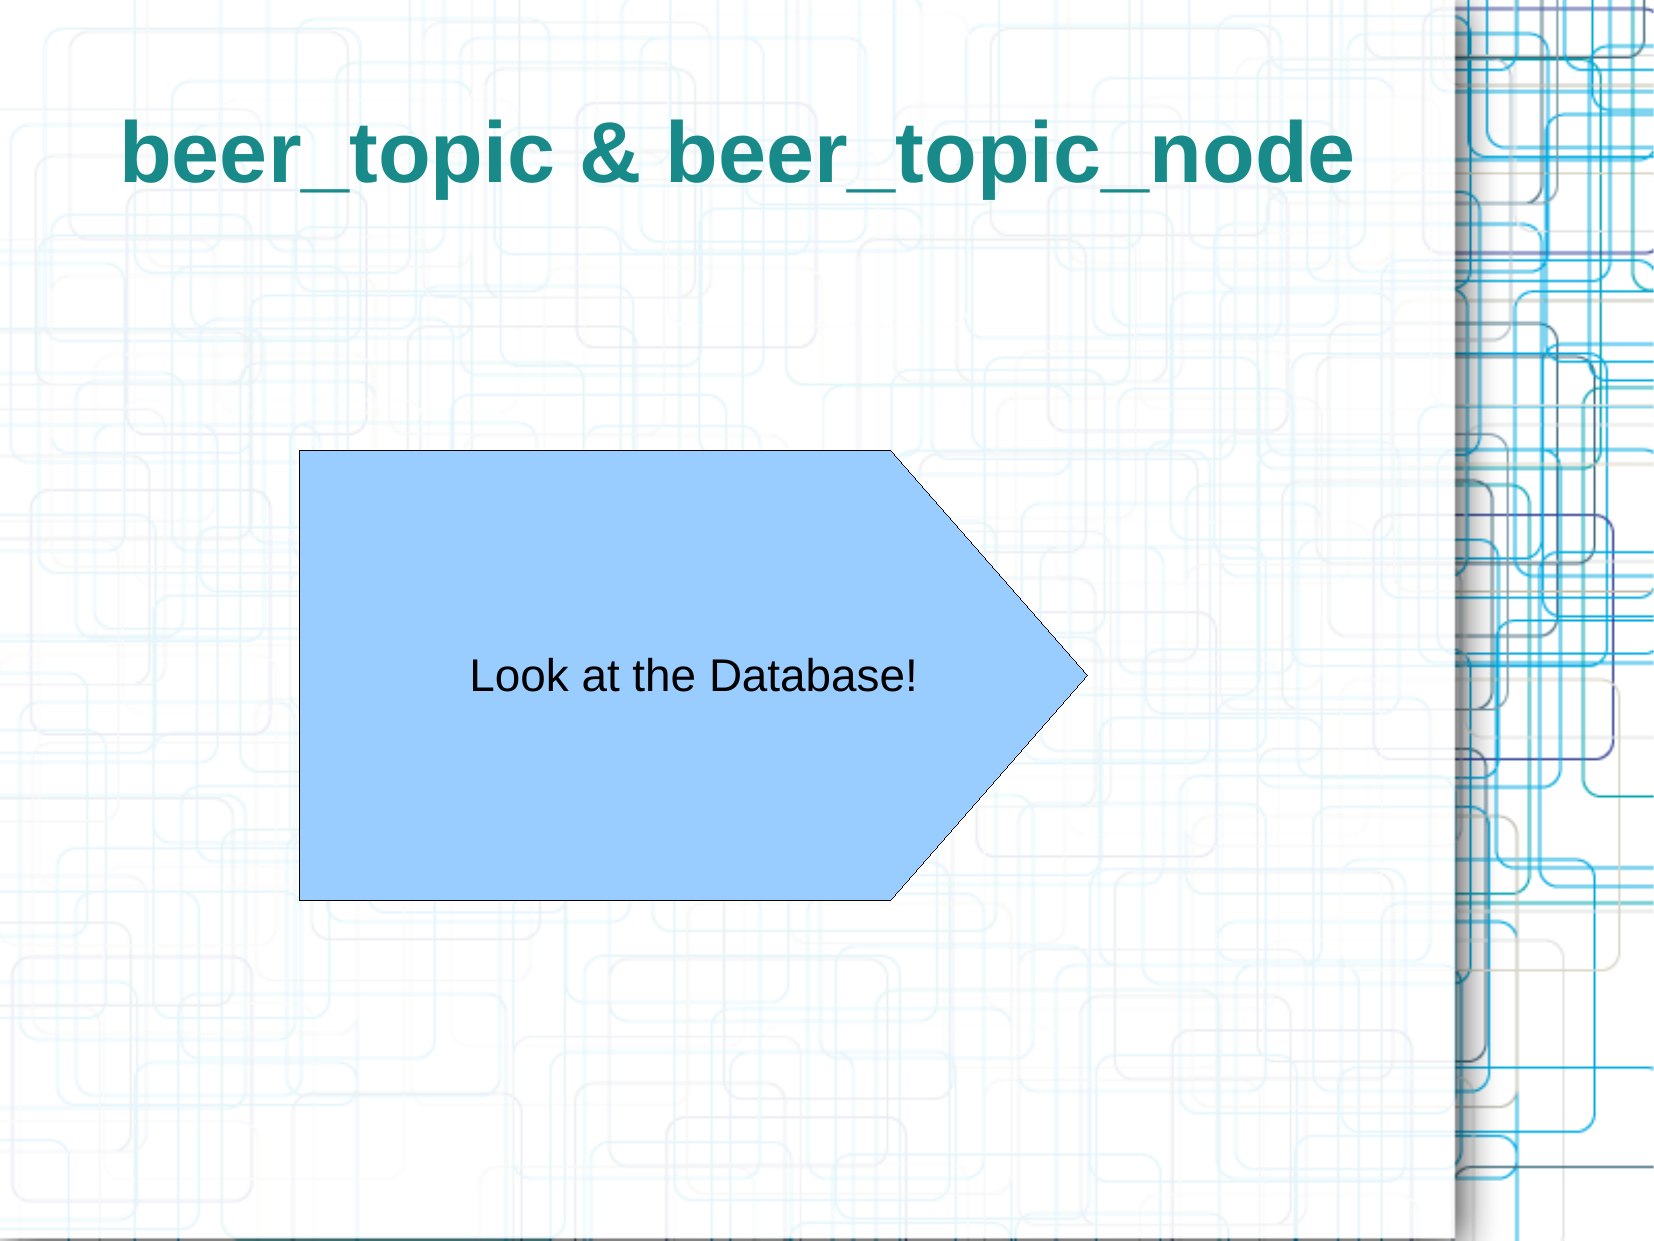

# beer_topic & beer_topic_node
Look at the Database!